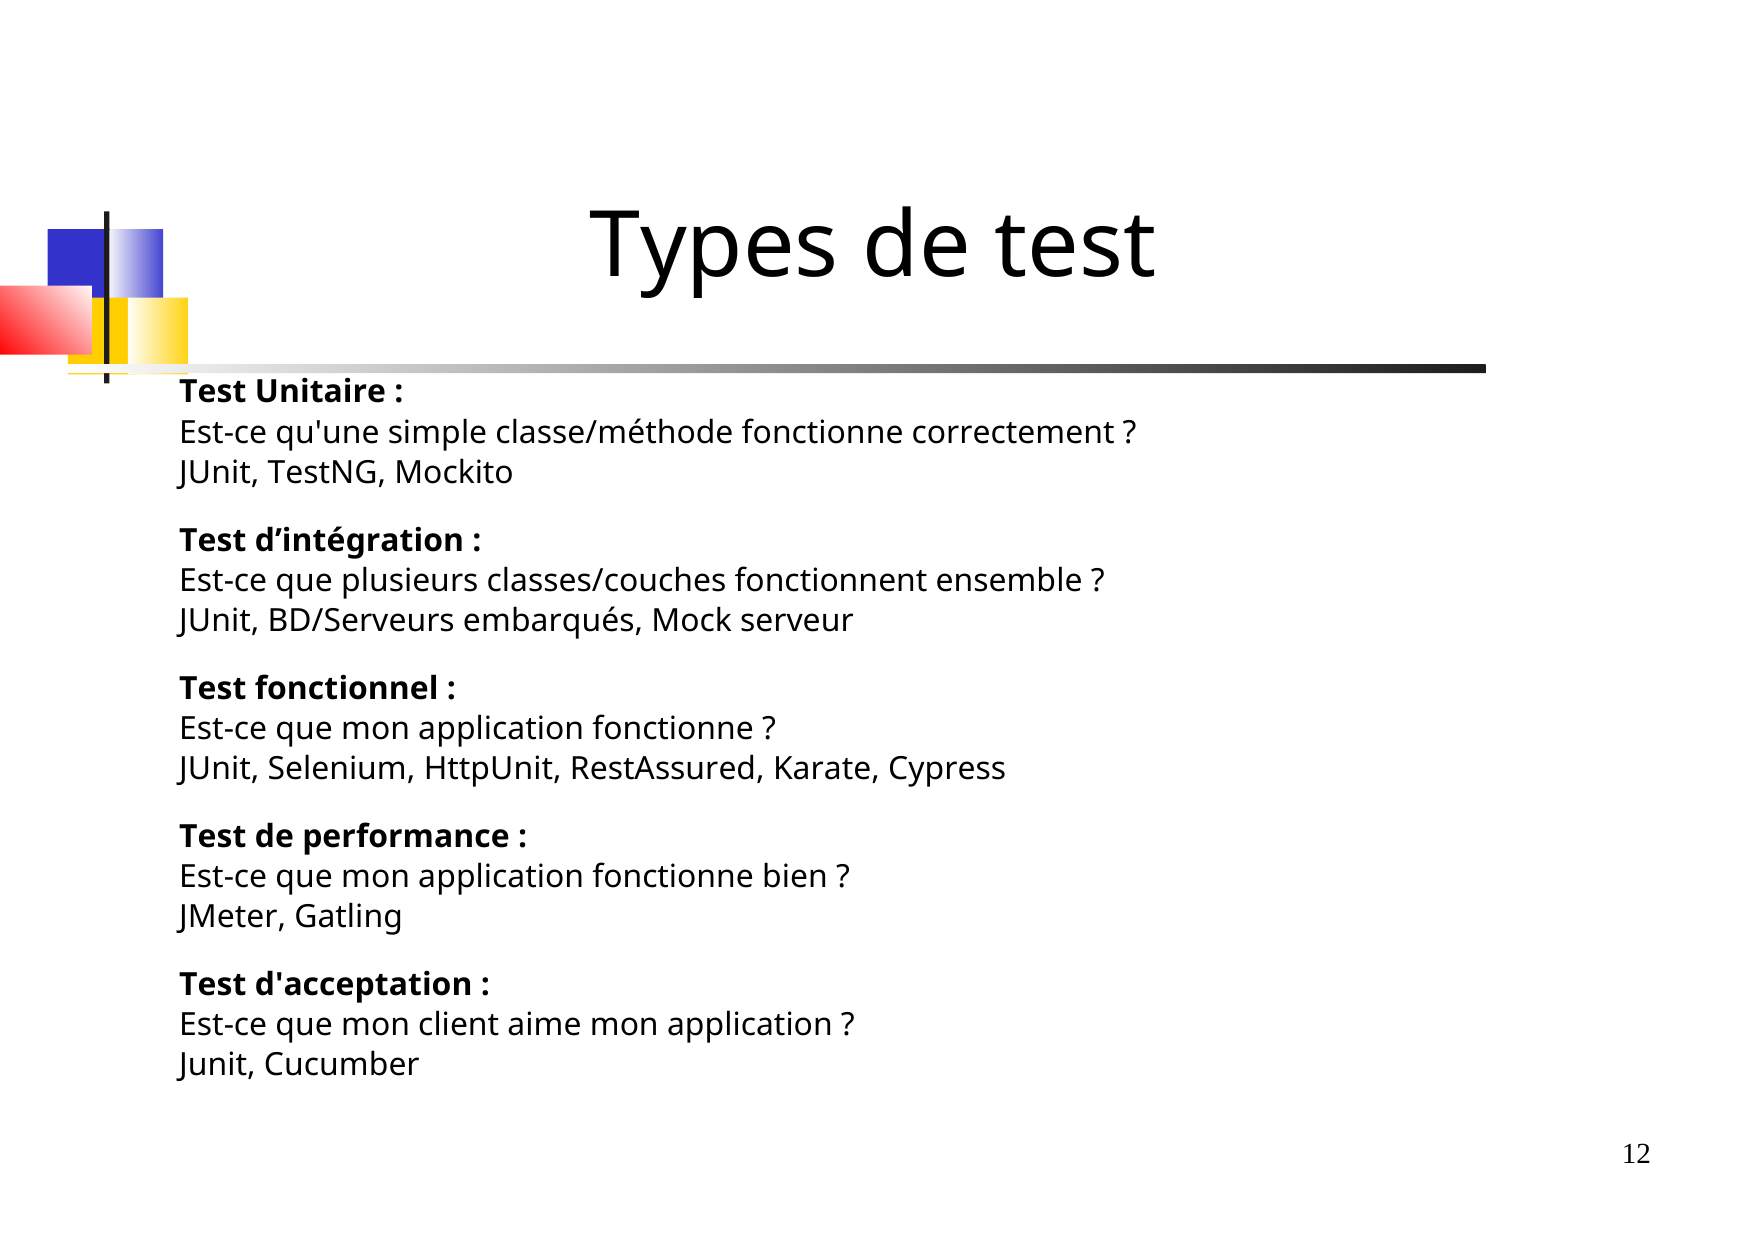

# Types de test
Test Unitaire :
Est-ce qu'une simple classe/méthode fonctionne correctement ?
JUnit, TestNG, Mockito
Test d’intégration :
Est-ce que plusieurs classes/couches fonctionnent ensemble ?
JUnit, BD/Serveurs embarqués, Mock serveur
Test fonctionnel :
Est-ce que mon application fonctionne ?
JUnit, Selenium, HttpUnit, RestAssured, Karate, Cypress
Test de performance :
Est-ce que mon application fonctionne bien ?
JMeter, Gatling
Test d'acceptation :
Est-ce que mon client aime mon application ?
Junit, Cucumber